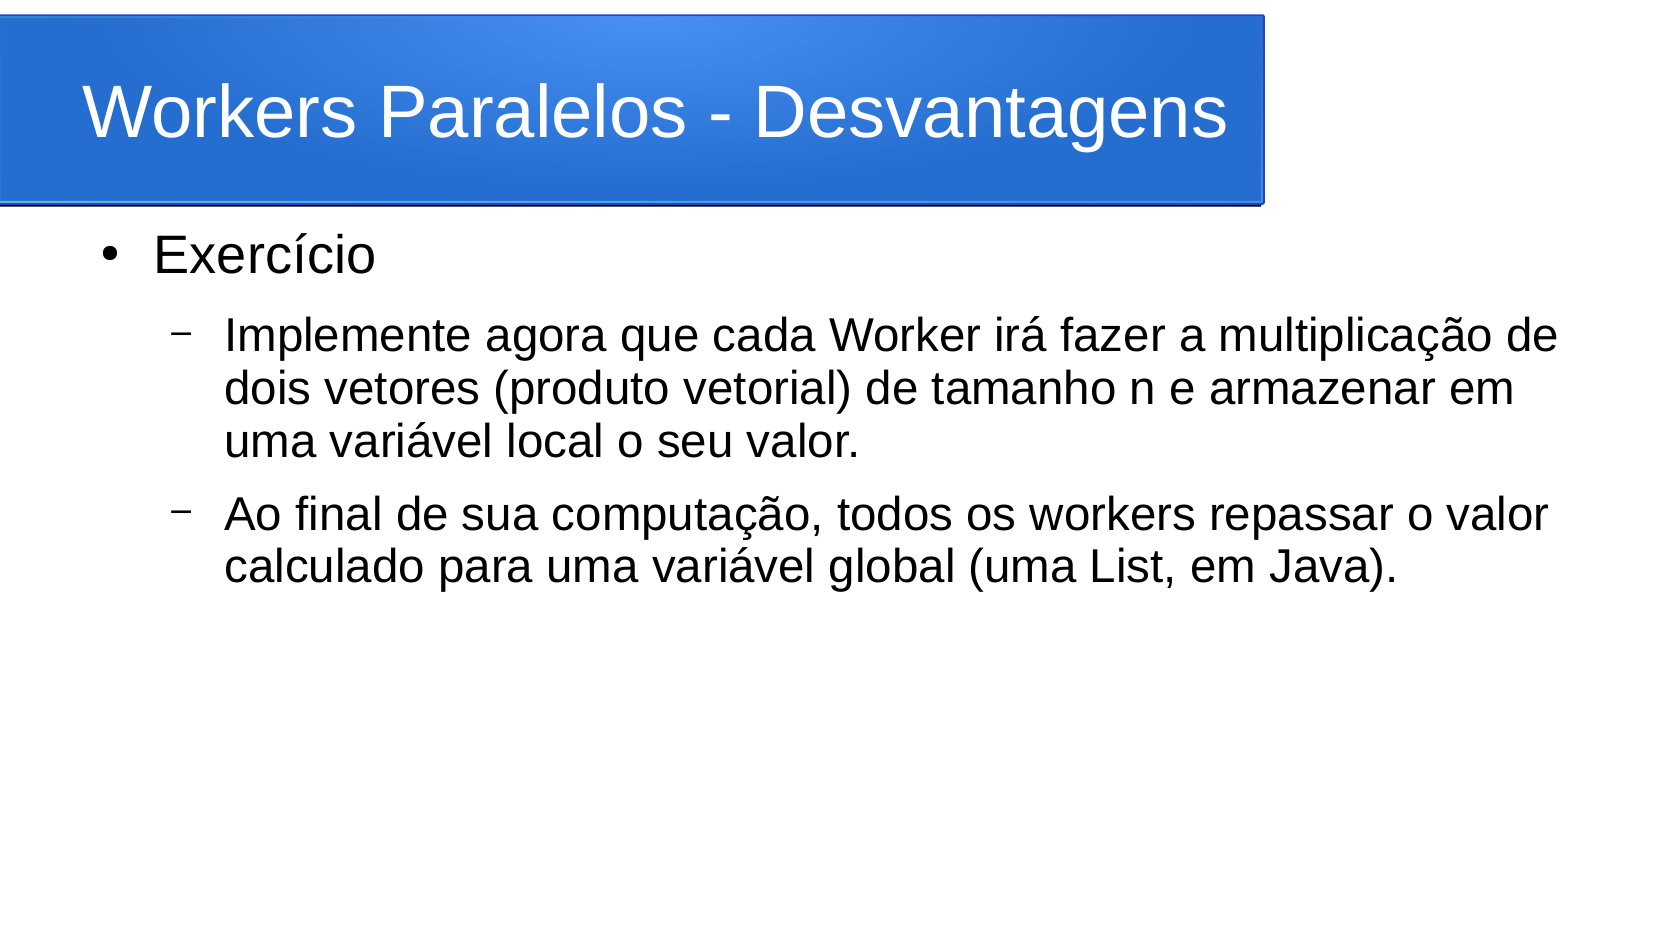

# Workers Paralelos - Desvantagens
Exercício
Implemente agora que cada Worker irá fazer a multiplicação de dois vetores (produto vetorial) de tamanho n e armazenar em uma variável local o seu valor.
Ao final de sua computação, todos os workers repassar o valor calculado para uma variável global (uma List, em Java).